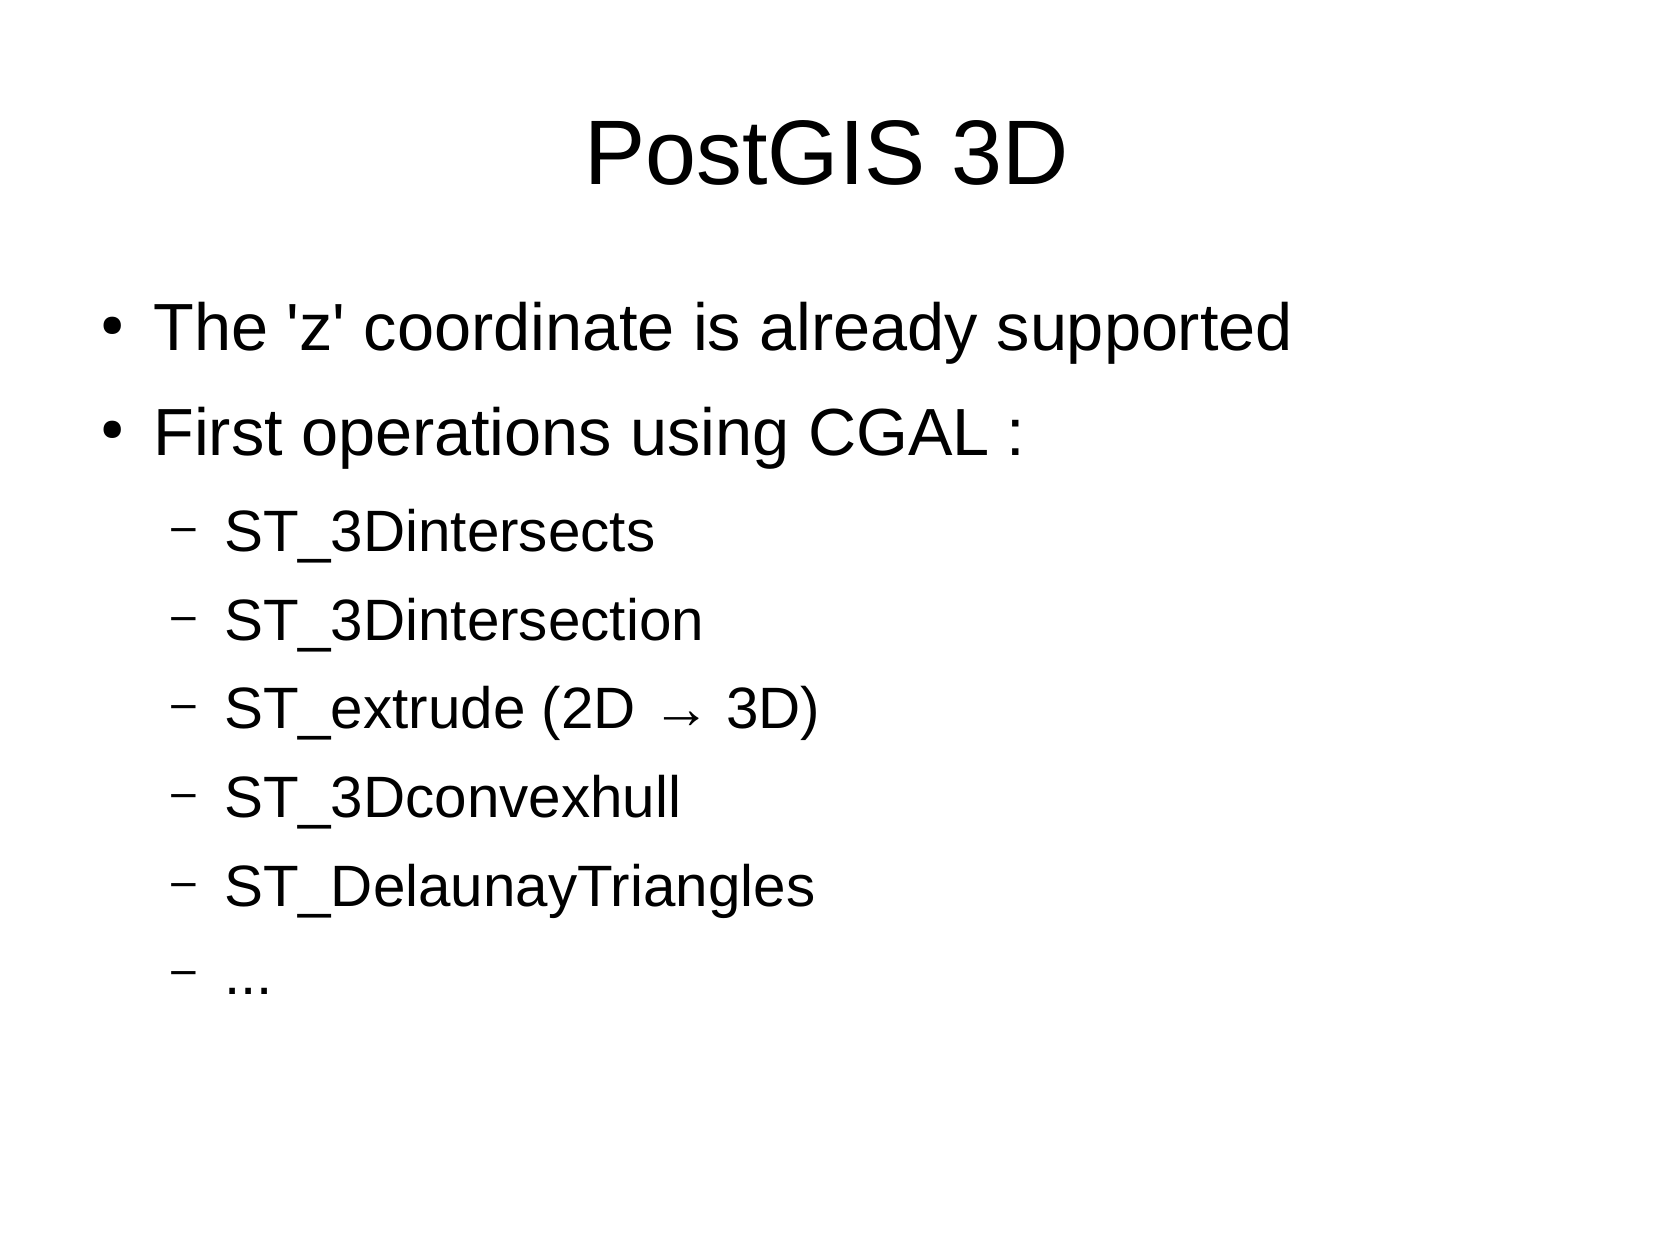

# PostGIS 3D
The 'z' coordinate is already supported
First operations using CGAL :
ST_3Dintersects
ST_3Dintersection
ST_extrude (2D → 3D)
ST_3Dconvexhull
ST_DelaunayTriangles
...